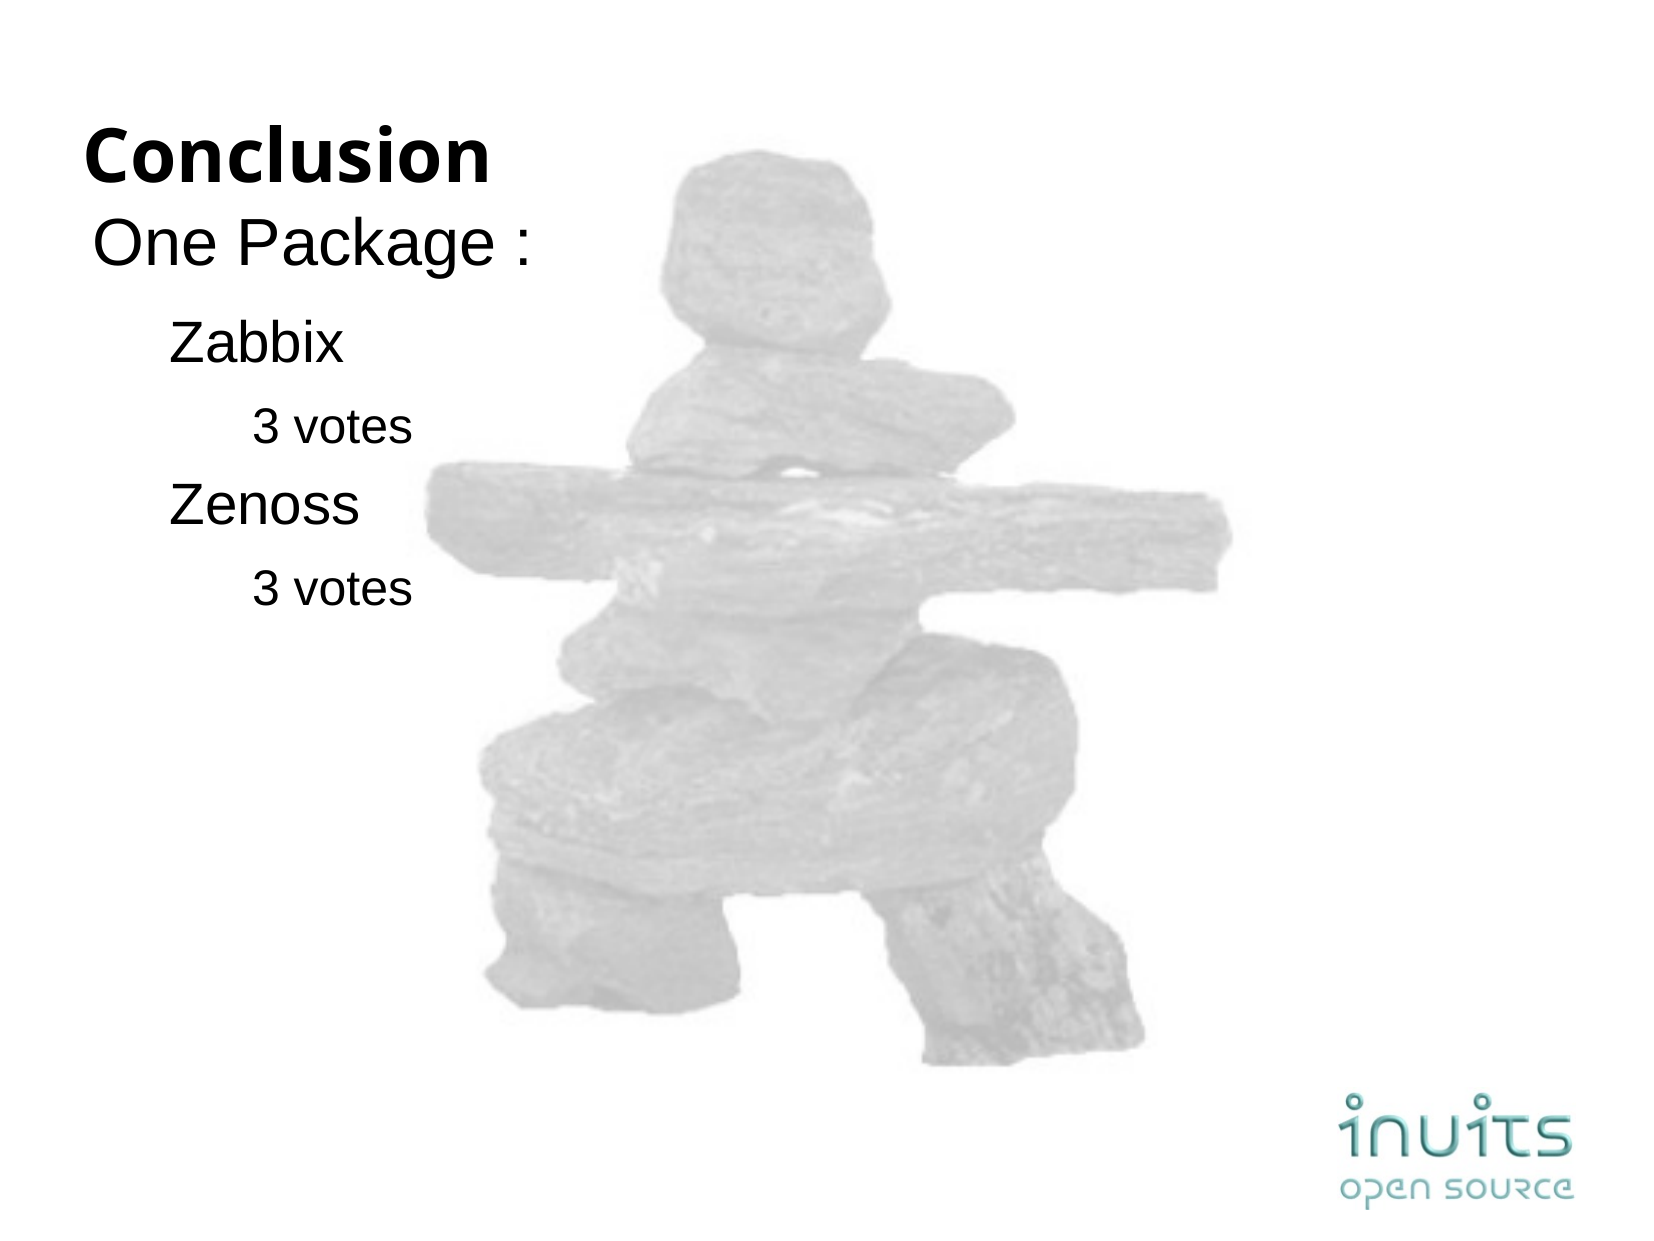

# Conclusion
One Package :
Zabbix
3 votes
Zenoss
3 votes
68